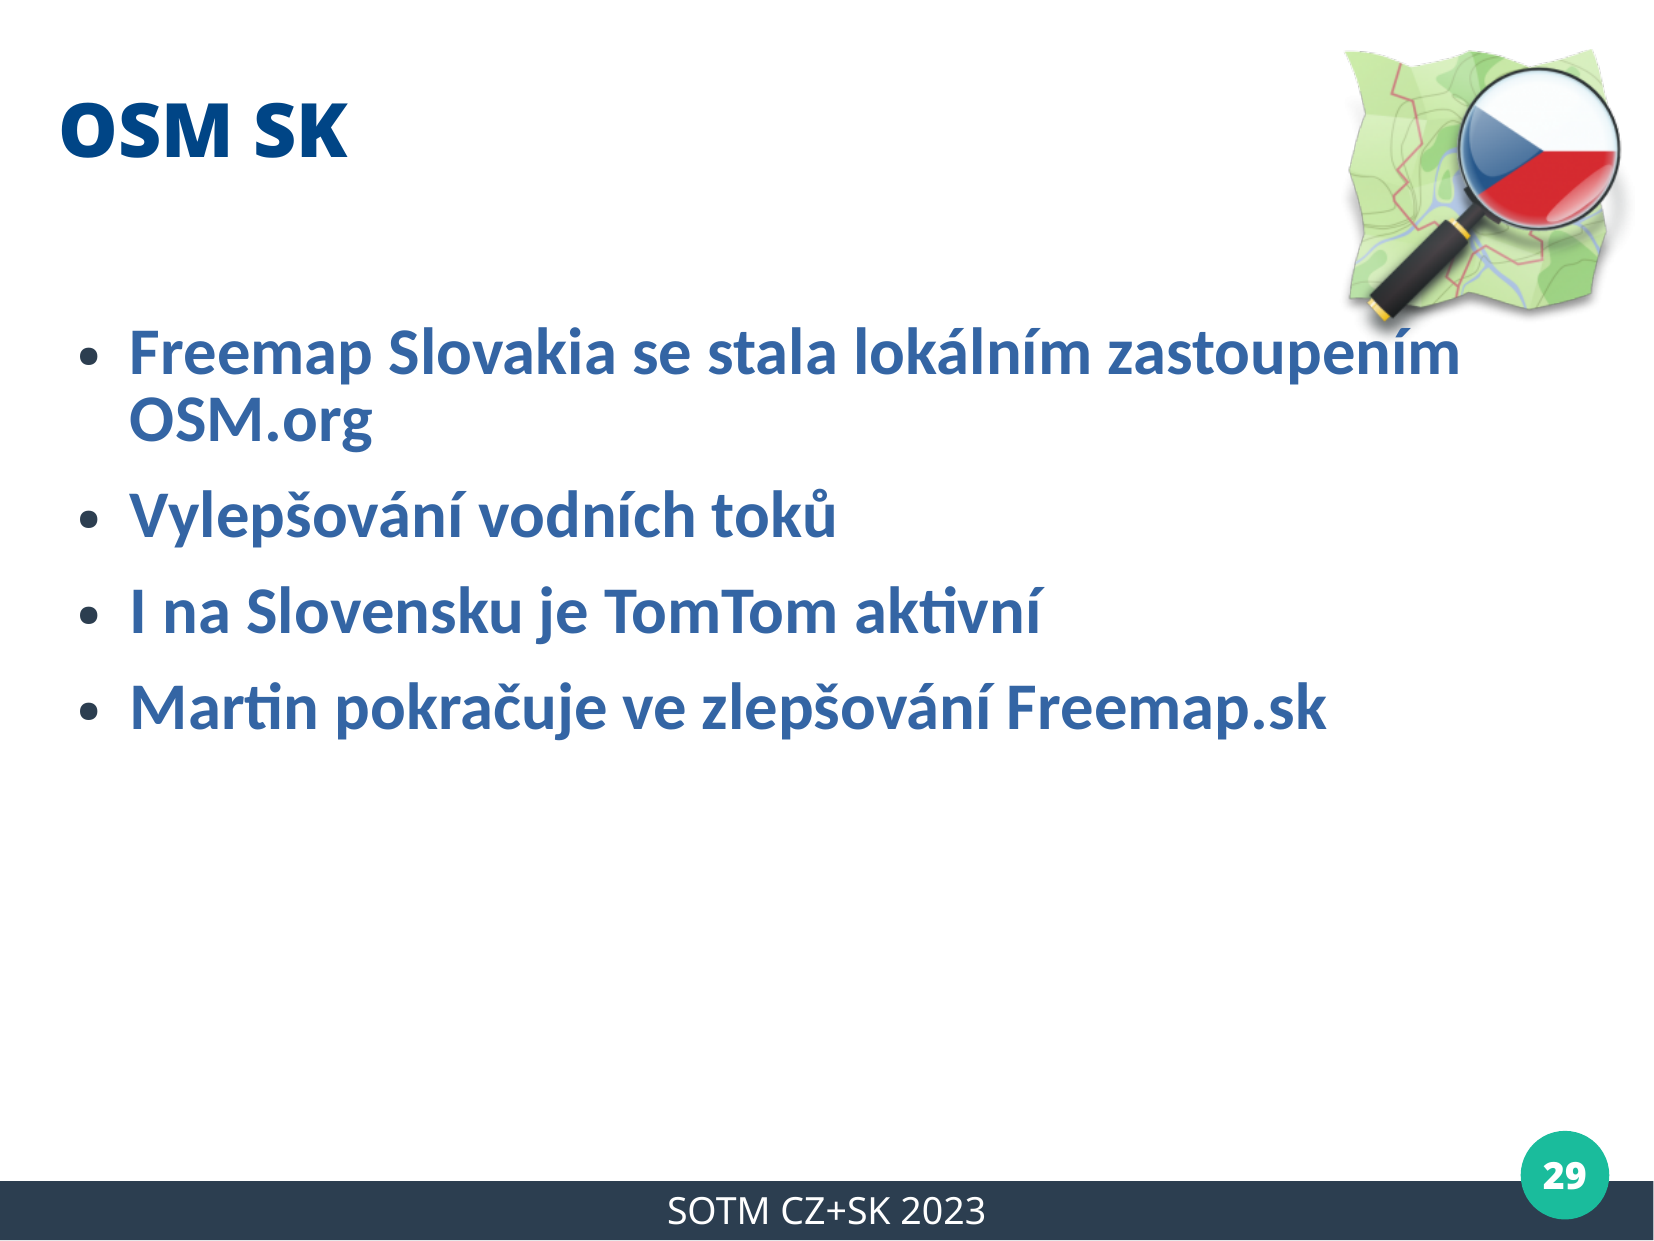

# OSM SK
Freemap Slovakia se stala lokálním zastoupením OSM.org
Vylepšování vodních toků
I na Slovensku je TomTom aktivní
Martin pokračuje ve zlepšování Freemap.sk
29
SOTM CZ+SK 2023